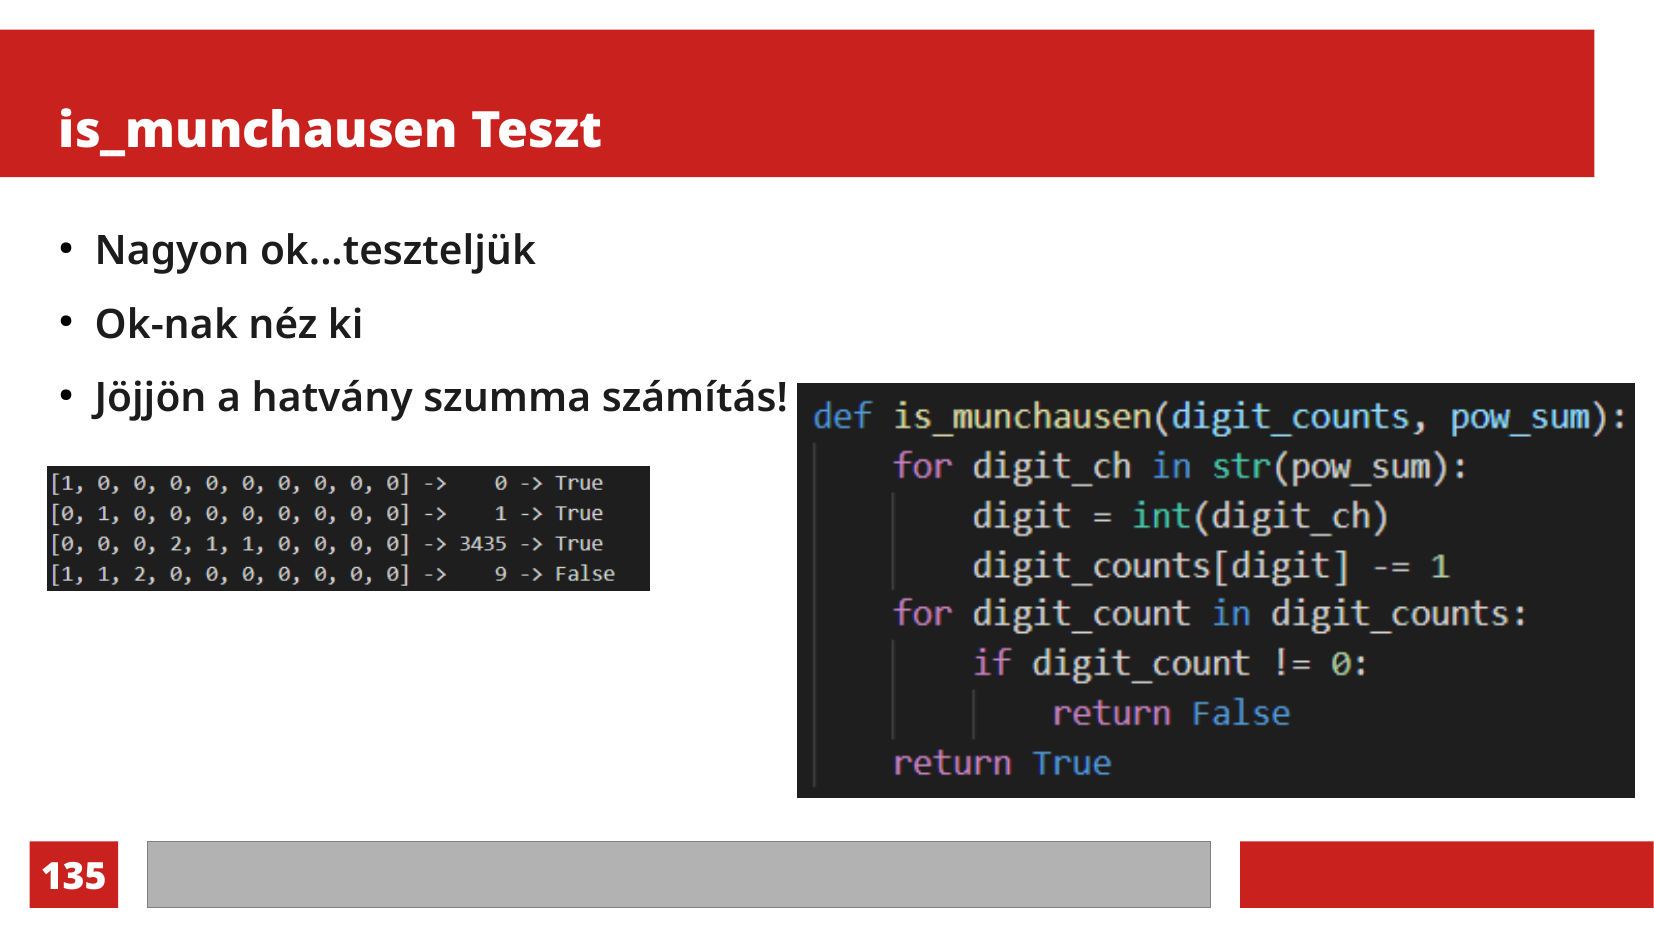

# is_munchausen Teszt
Nagyon ok...teszteljük
Ok-nak néz ki
Jöjjön a hatvány szumma számítás!
135